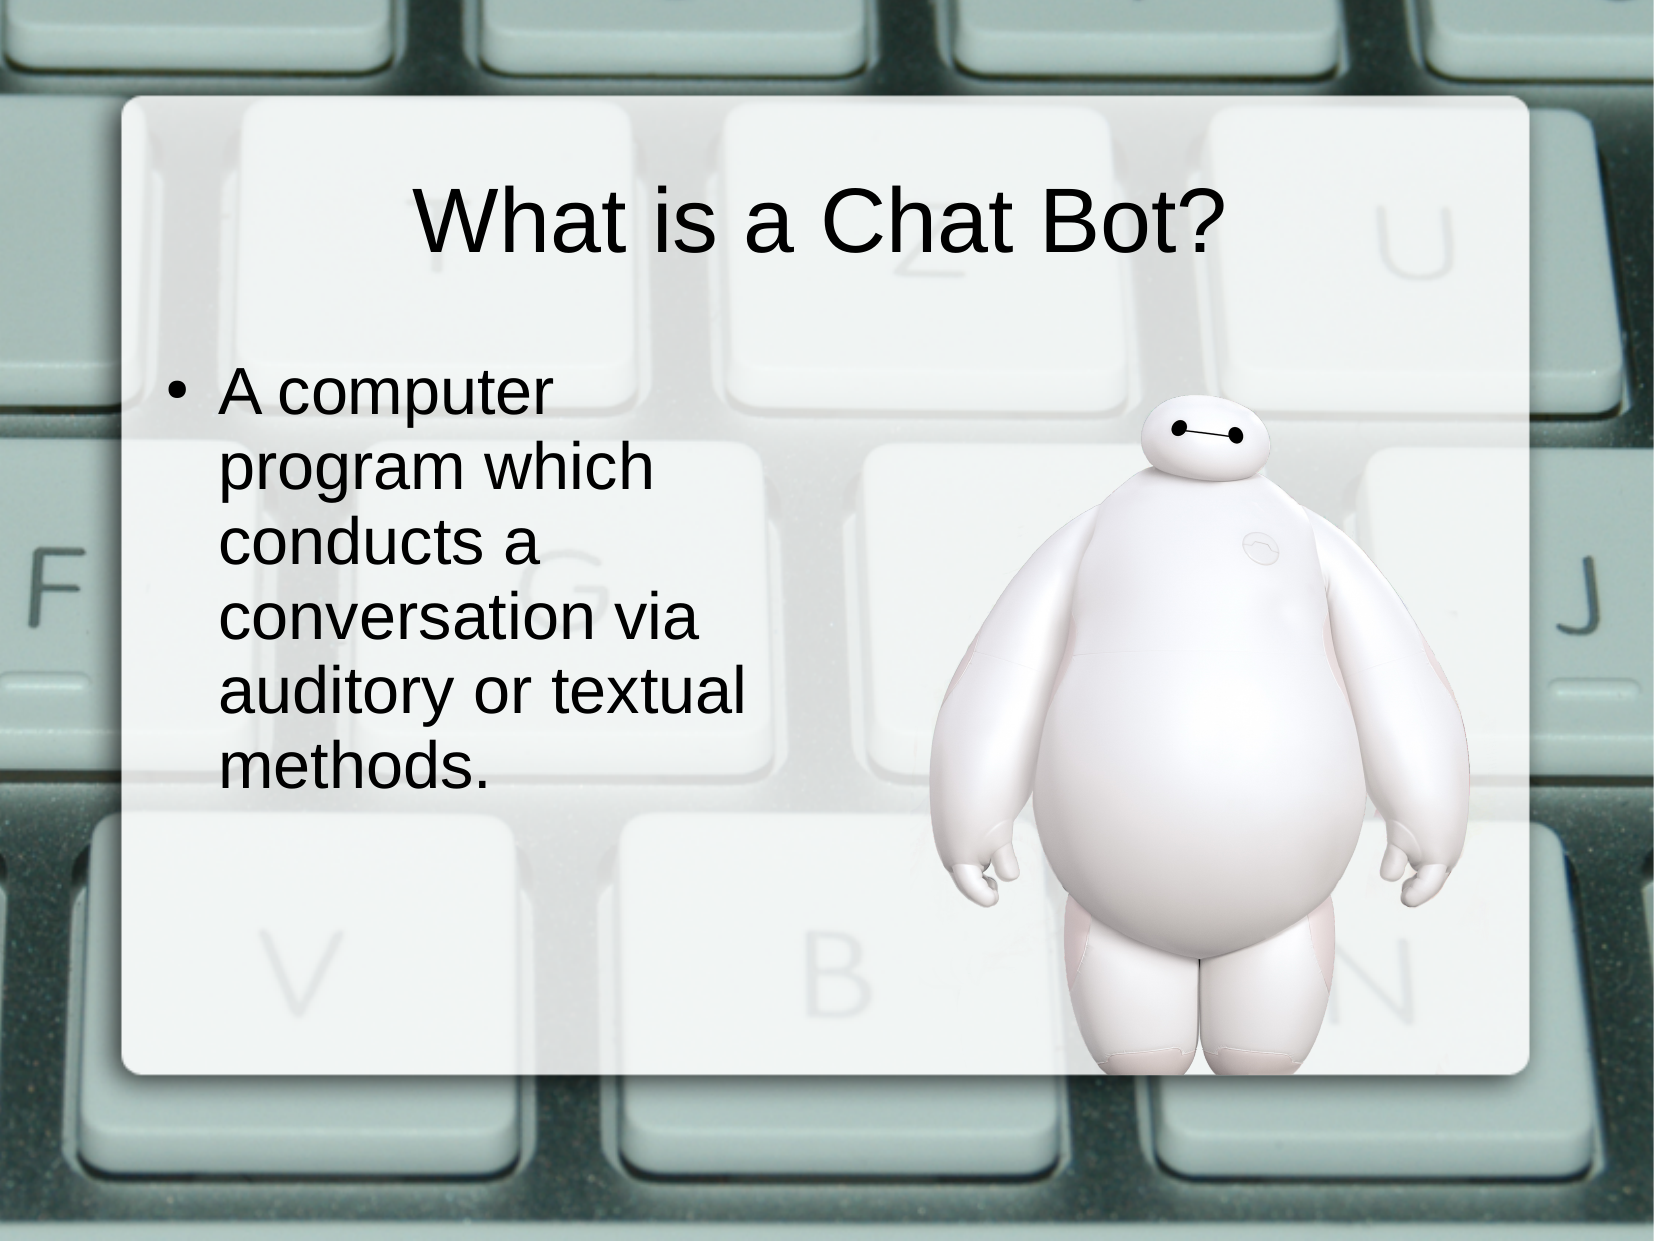

# What is a Chat Bot?
A computer program which conducts a conversation via auditory or textual methods.